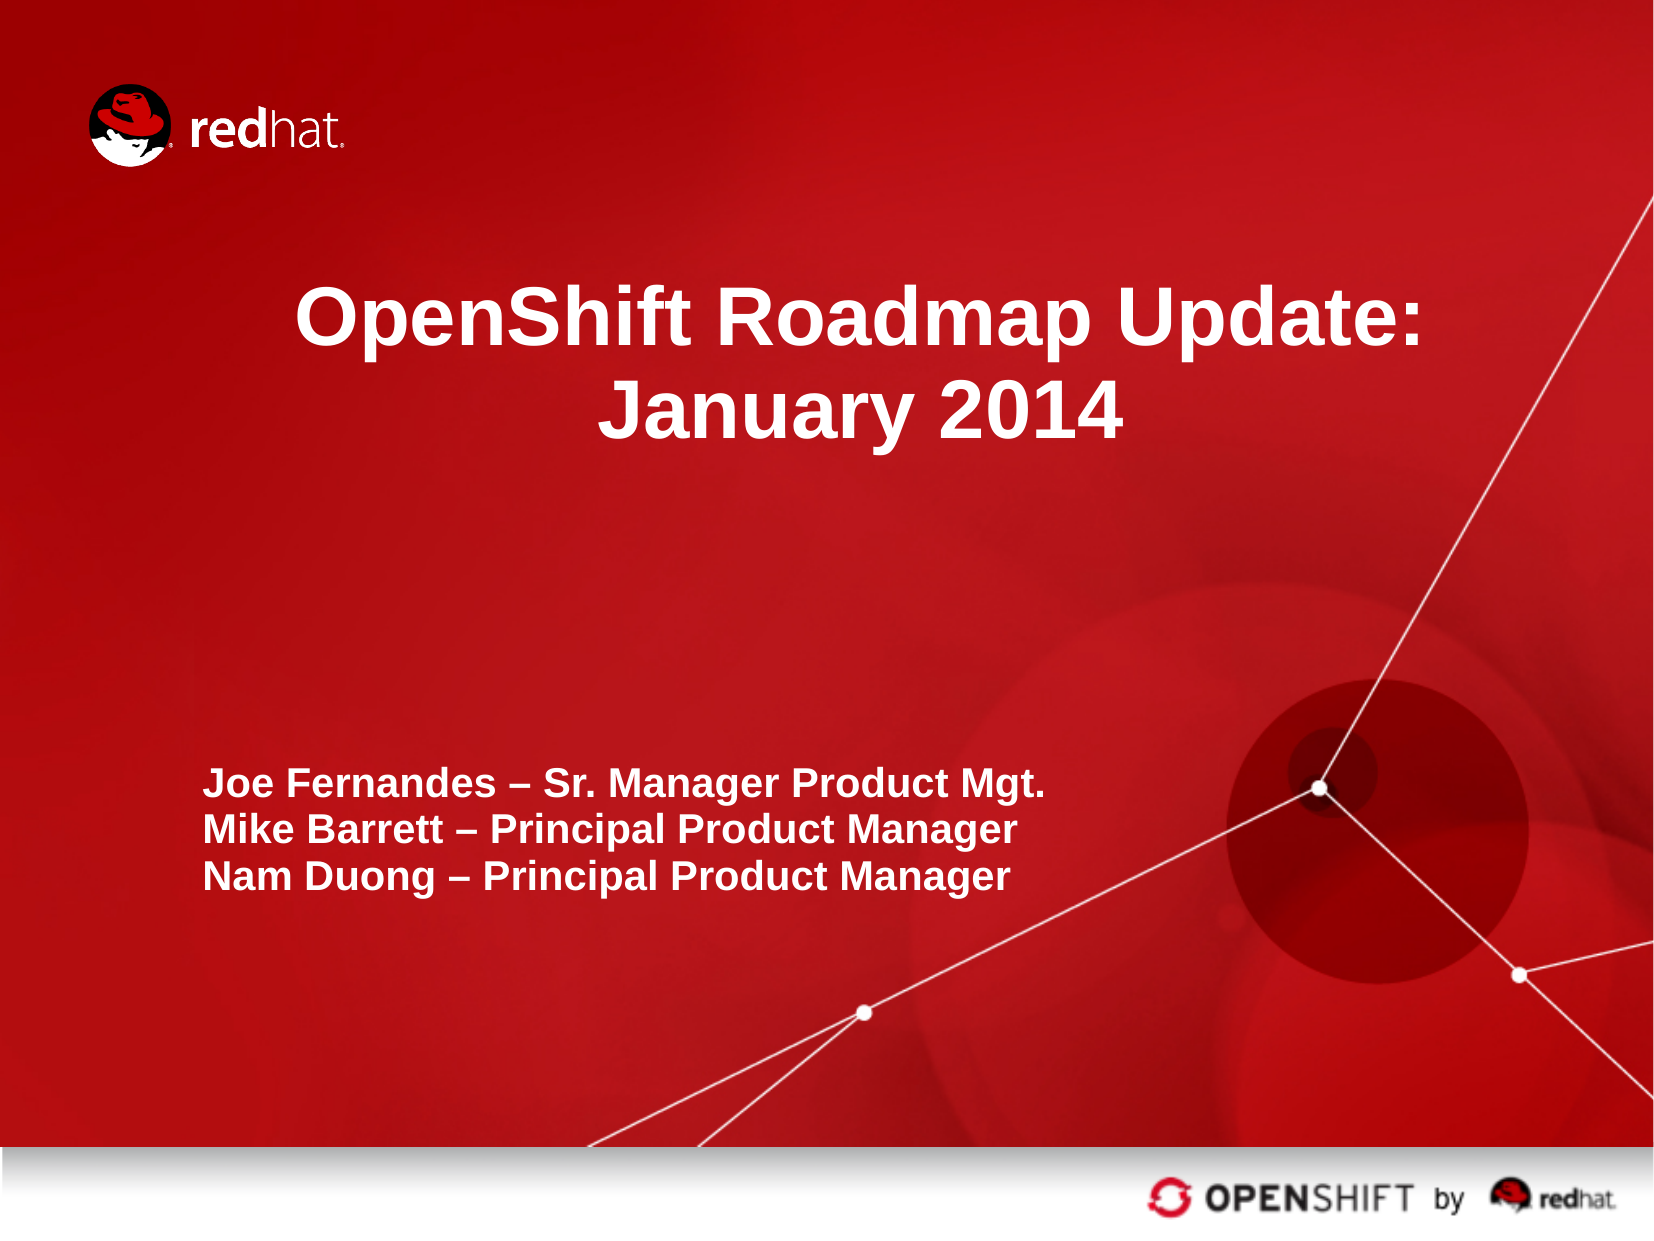

OpenShift Roadmap Update:
January 2014
Joe Fernandes – Sr. Manager Product Mgt.
Mike Barrett – Principal Product Manager
Nam Duong – Principal Product Manager